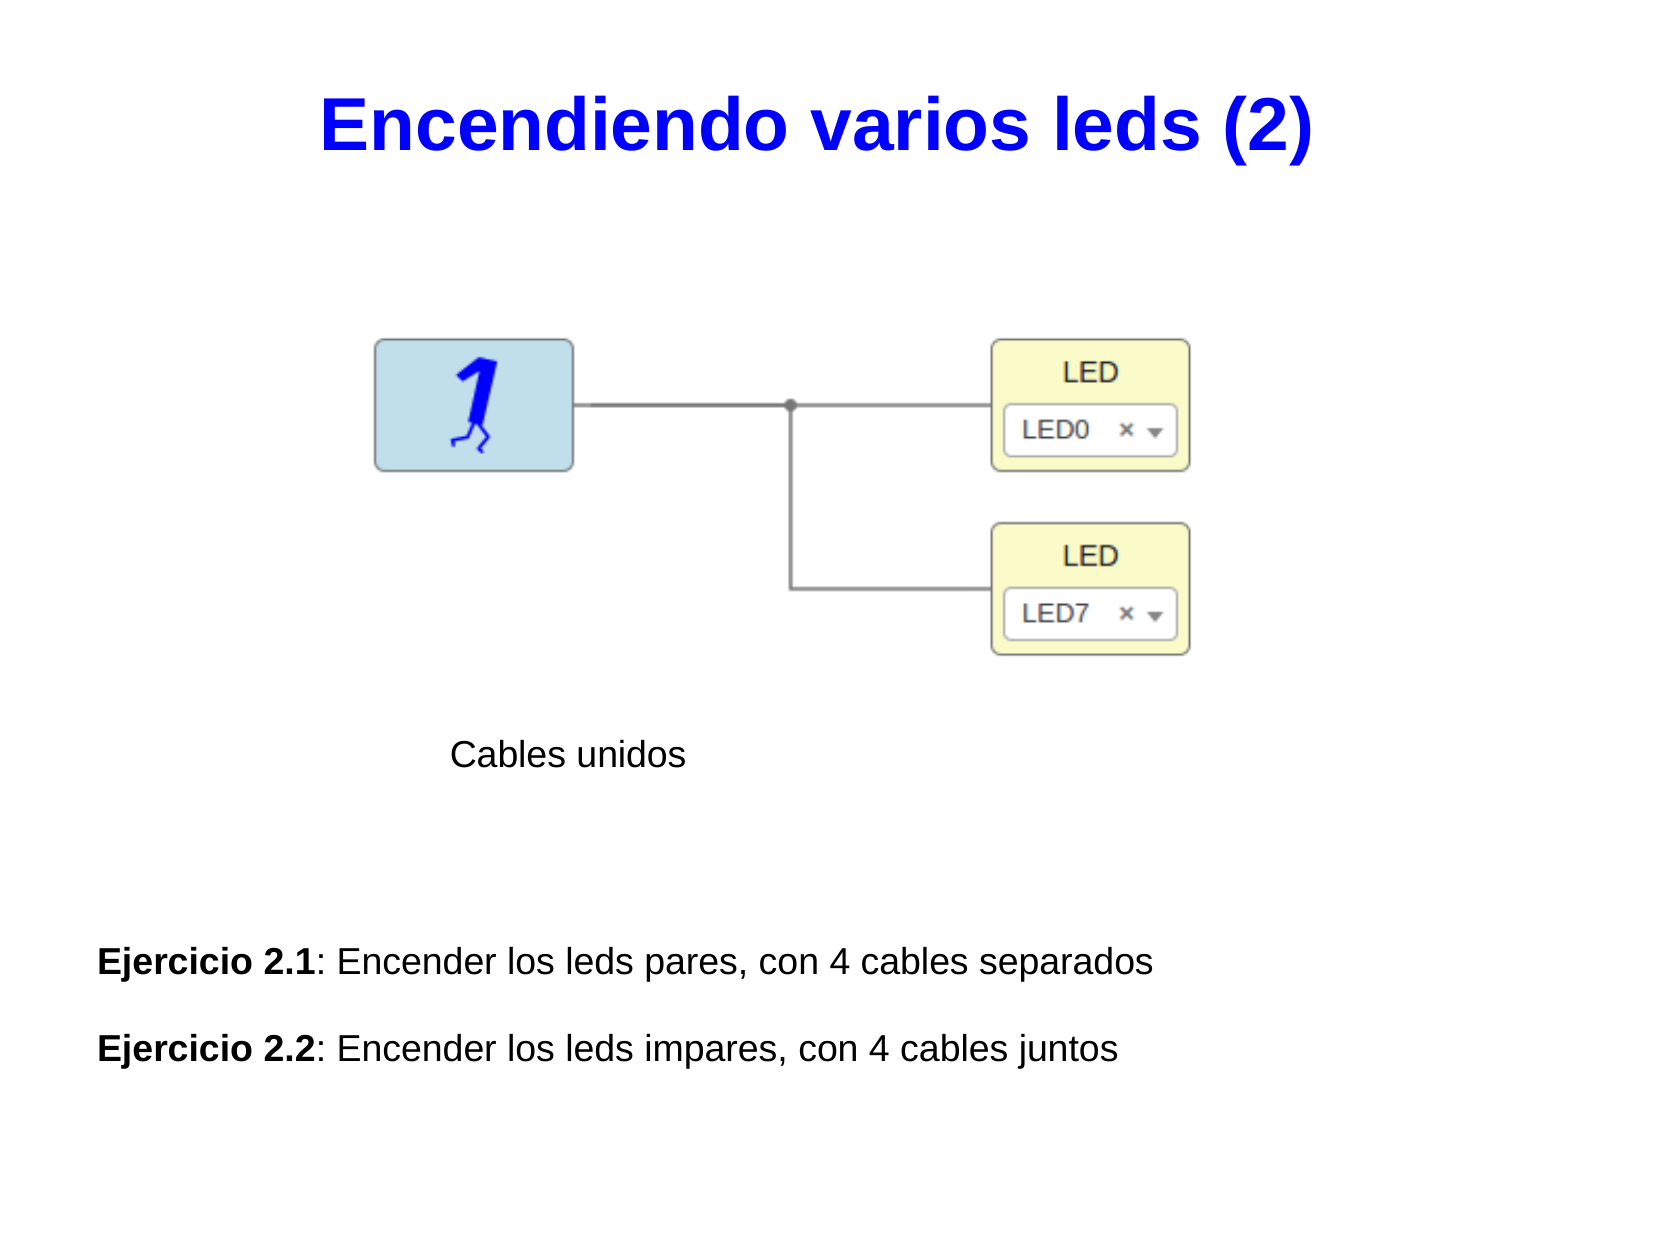

Encendiendo varios leds (2)
Cables unidos
Ejercicio 2.1: Encender los leds pares, con 4 cables separados
Ejercicio 2.2: Encender los leds impares, con 4 cables juntos